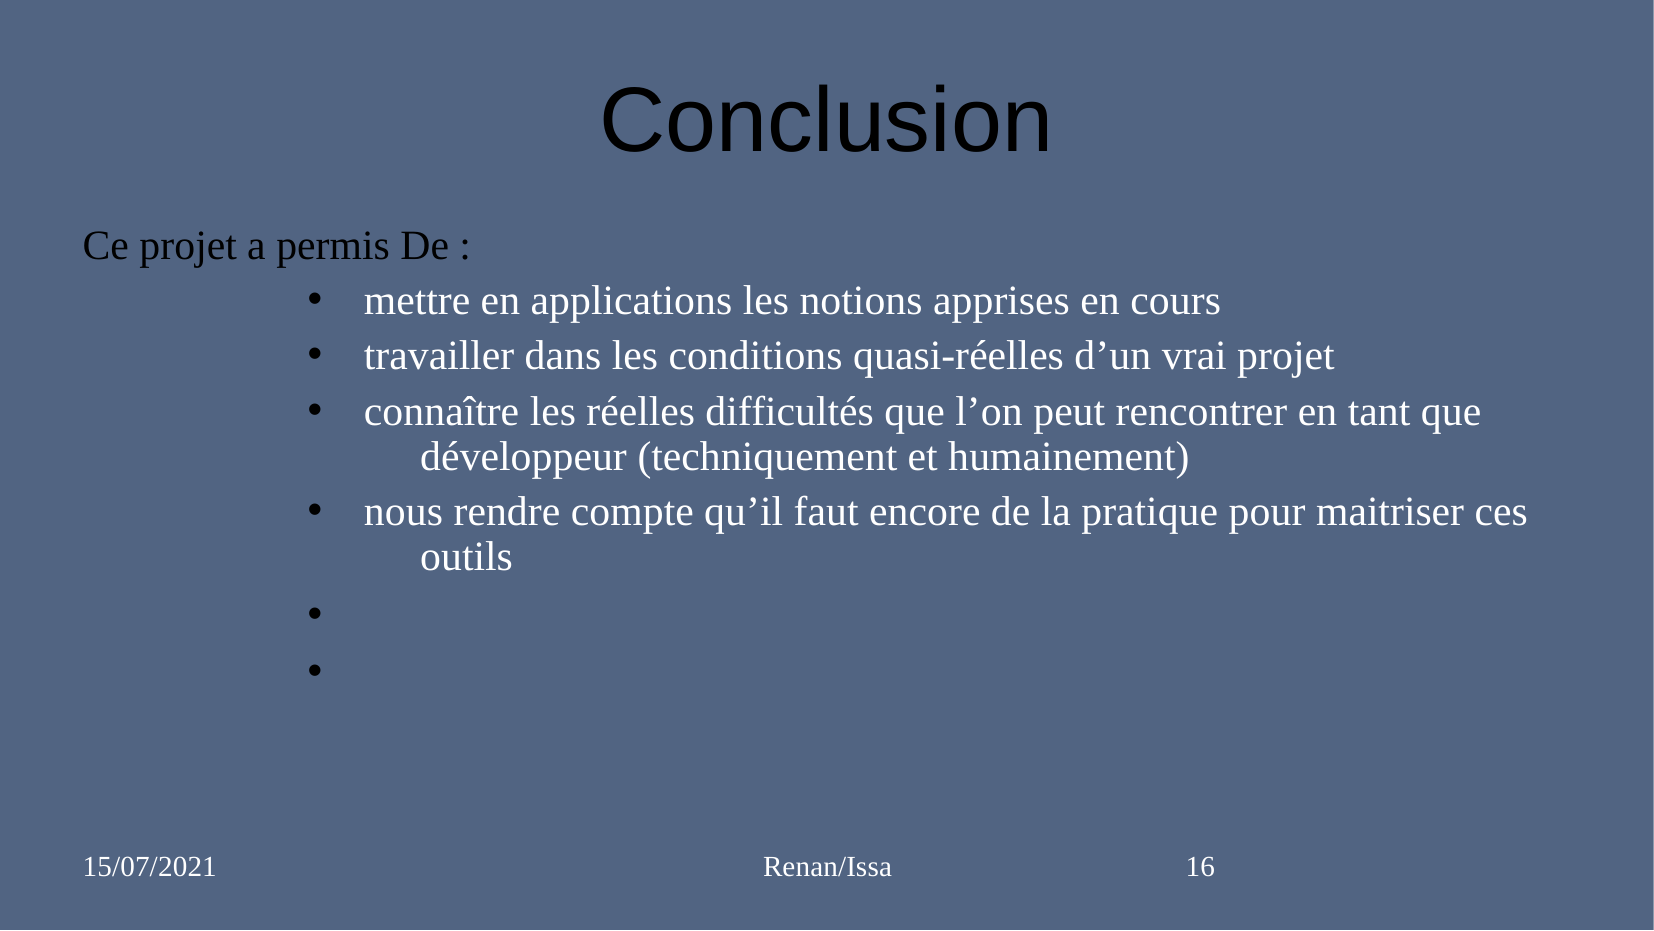

# Conclusion
Ce projet a permis De :
mettre en applications les notions apprises en cours
travailler dans les conditions quasi-réelles d’un vrai projet
connaître les réelles difficultés que l’on peut rencontrer en tant que développeur (techniquement et humainement)
nous rendre compte qu’il faut encore de la pratique pour maitriser ces outils
15/07/2021
Renan/Issa